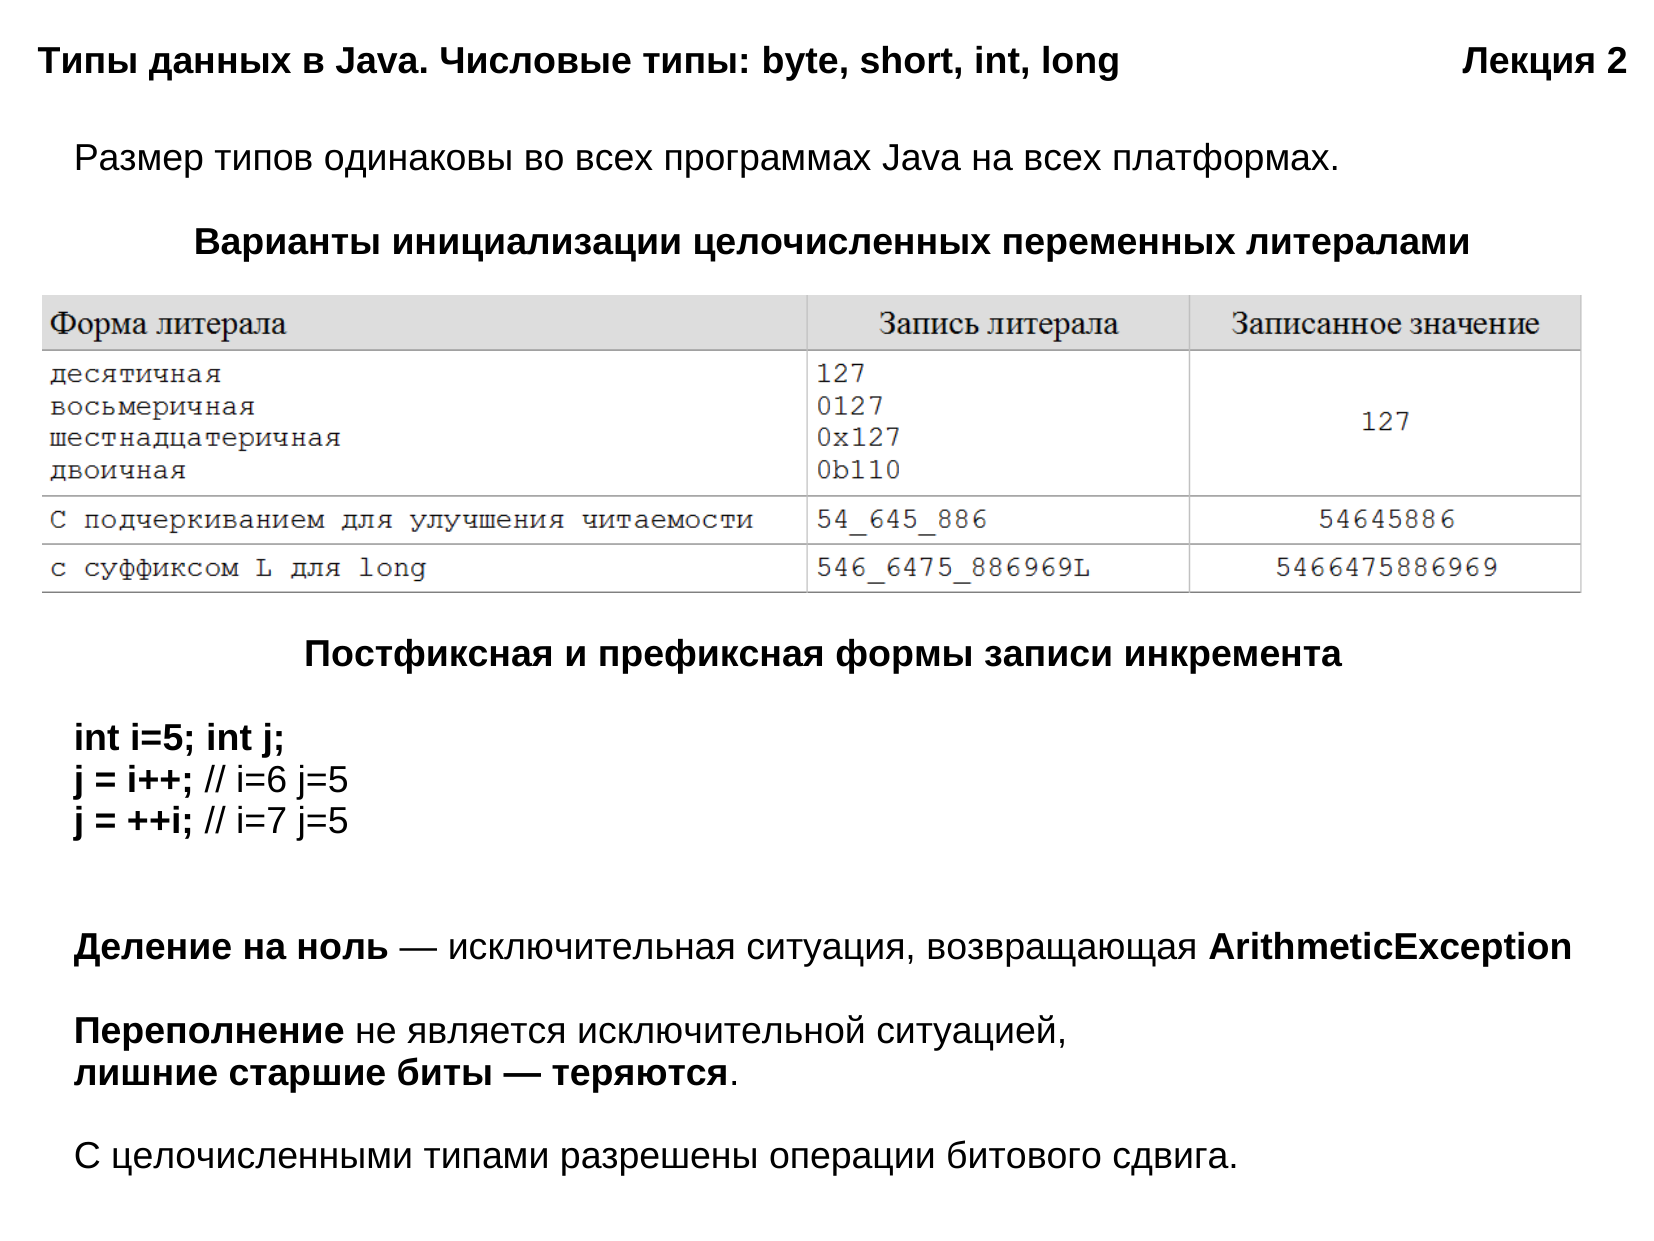

Типы данных в Java. Числовые типы: byte, short, int, long			Лекция 2
Размер типов одинаковы во всех программах Java на всех платформах.
Варианты инициализации целочисленных переменных литералами
Постфиксная и префиксная формы записи инкремента
int i=5; int j;
j = i++; // i=6 j=5
j = ++i; // i=7 j=5
Деление на ноль — исключительная ситуация, возвращающая ArithmeticException
Переполнение не является исключительной ситуацией,
лишние старшие биты — теряются.
С целочисленными типами разрешены операции битового сдвига.